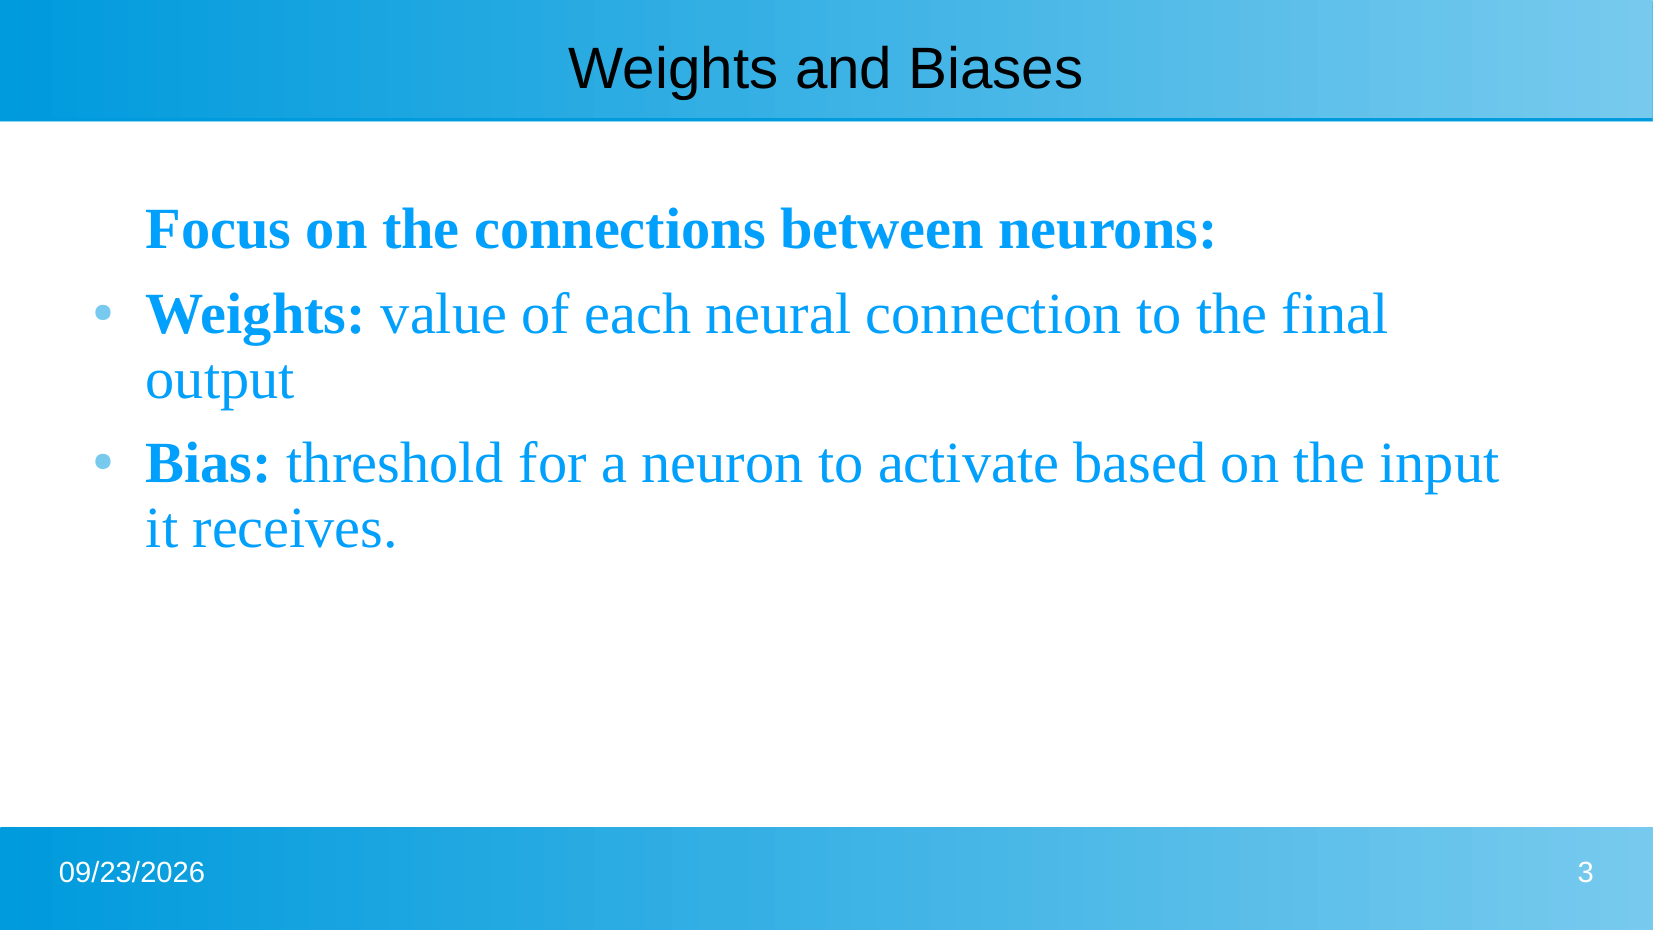

# Weights and Biases
Focus on the connections between neurons:
Weights: value of each neural connection to the final output
Bias: threshold for a neuron to activate based on the input it receives.
3